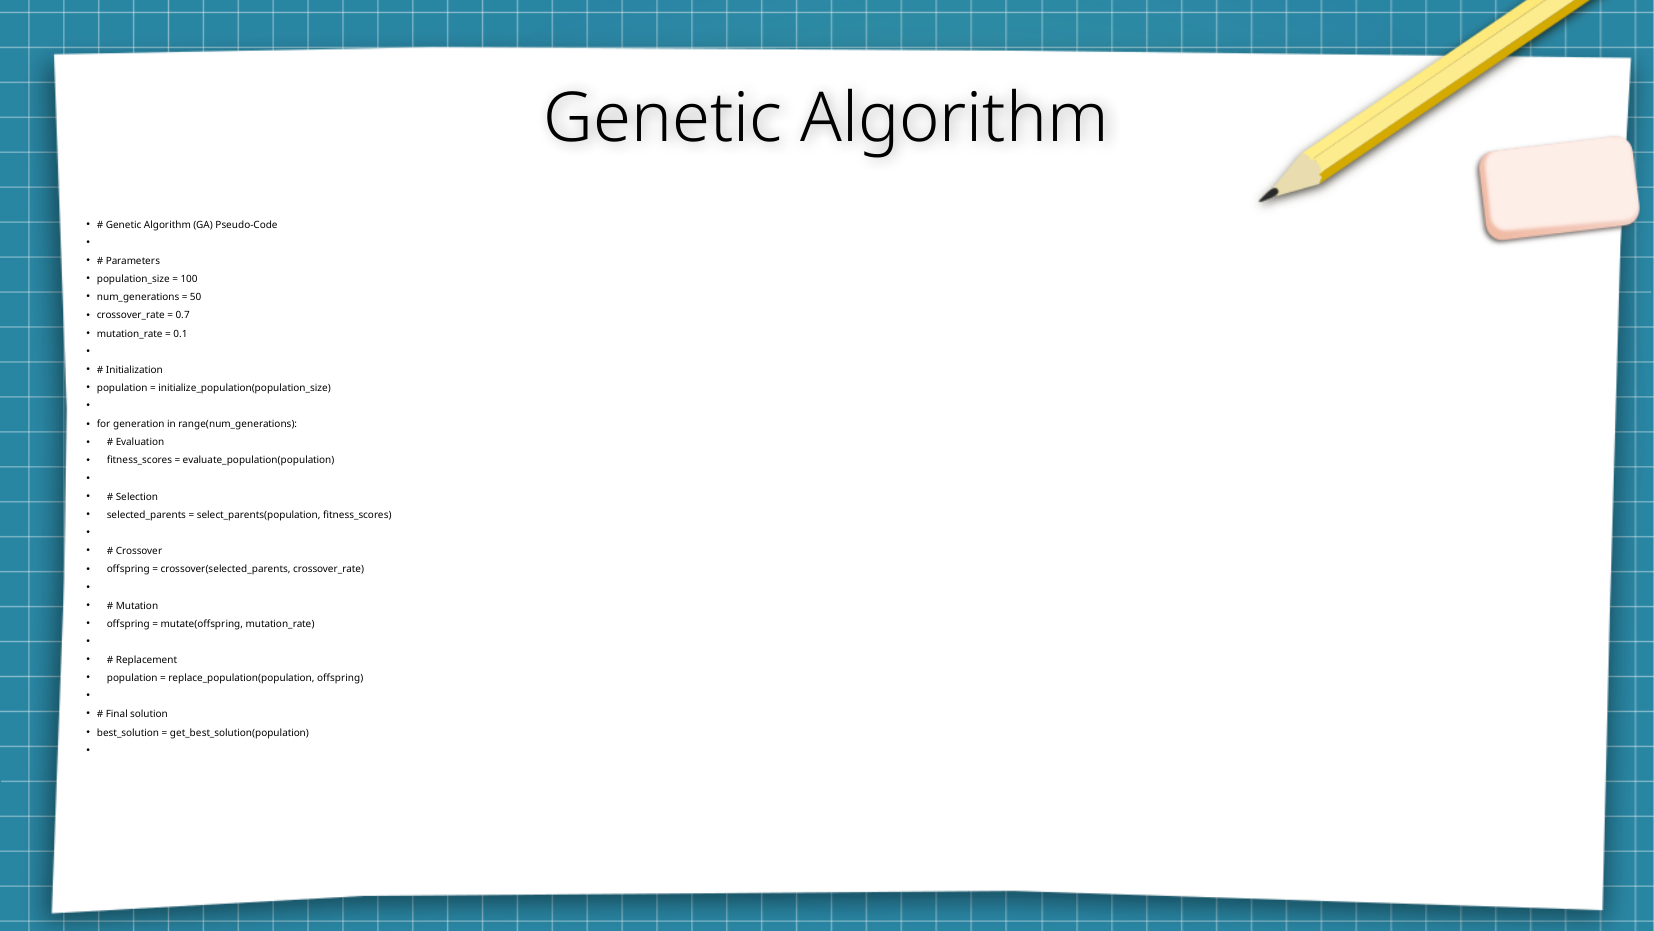

# Genetic Algorithm
# Genetic Algorithm (GA) Pseudo-Code
# Parameters
population_size = 100
num_generations = 50
crossover_rate = 0.7
mutation_rate = 0.1
# Initialization
population = initialize_population(population_size)
for generation in range(num_generations):
 # Evaluation
 fitness_scores = evaluate_population(population)
 # Selection
 selected_parents = select_parents(population, fitness_scores)
 # Crossover
 offspring = crossover(selected_parents, crossover_rate)
 # Mutation
 offspring = mutate(offspring, mutation_rate)
 # Replacement
 population = replace_population(population, offspring)
# Final solution
best_solution = get_best_solution(population)